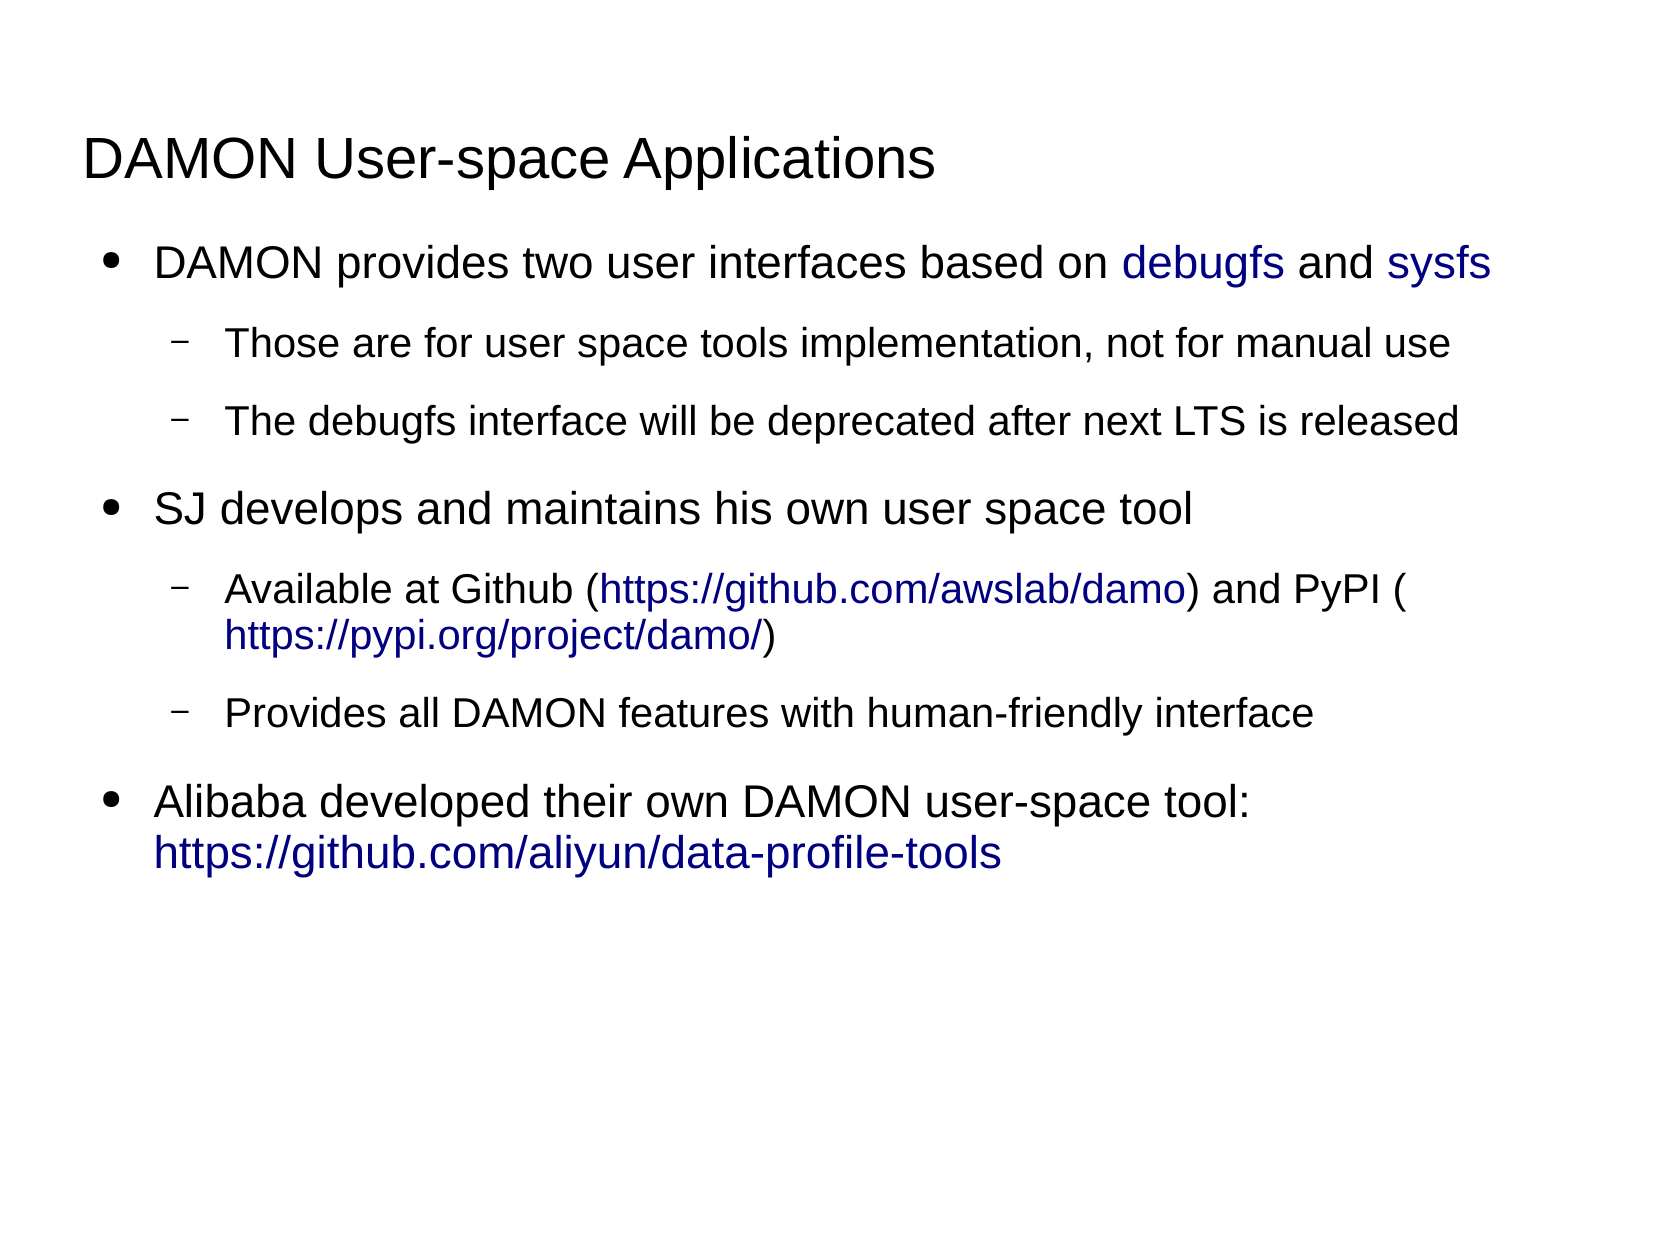

# DAMON User-space Applications
DAMON provides two user interfaces based on debugfs and sysfs
Those are for user space tools implementation, not for manual use
The debugfs interface will be deprecated after next LTS is released
SJ develops and maintains his own user space tool
Available at Github (https://github.com/awslab/damo) and PyPI (https://pypi.org/project/damo/)
Provides all DAMON features with human-friendly interface
Alibaba developed their own DAMON user-space tool: https://github.com/aliyun/data-profile-tools